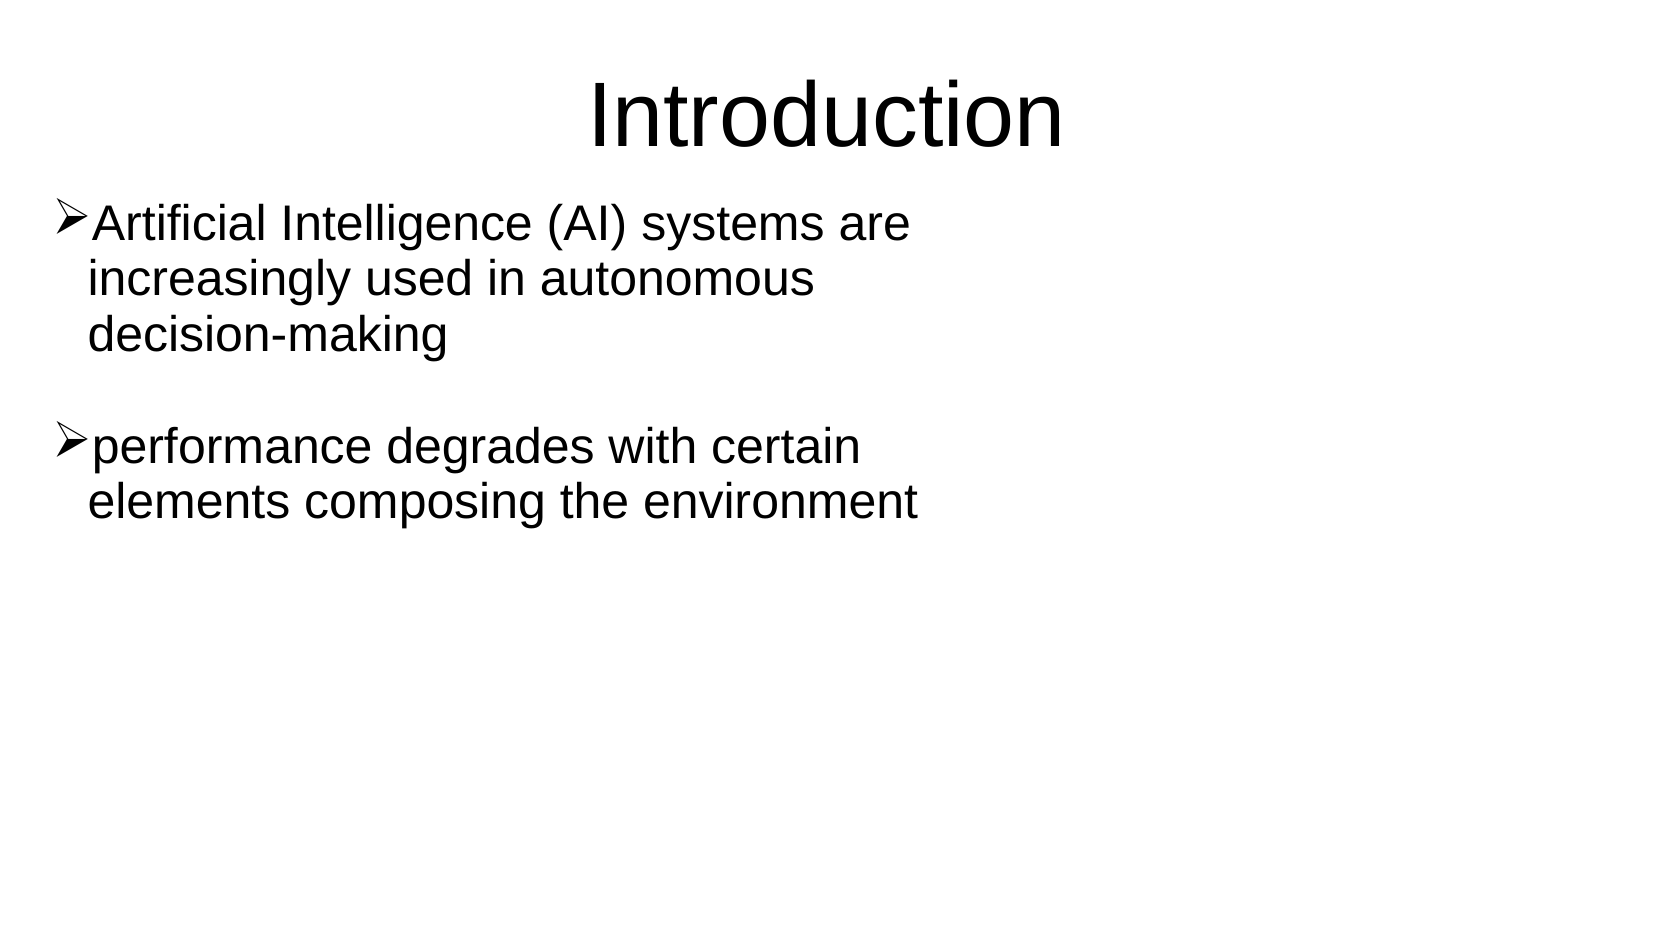

# Introduction
Artificial Intelligence (AI) systems are increasingly used in autonomous decision-making
performance degrades with certain elements composing the environment